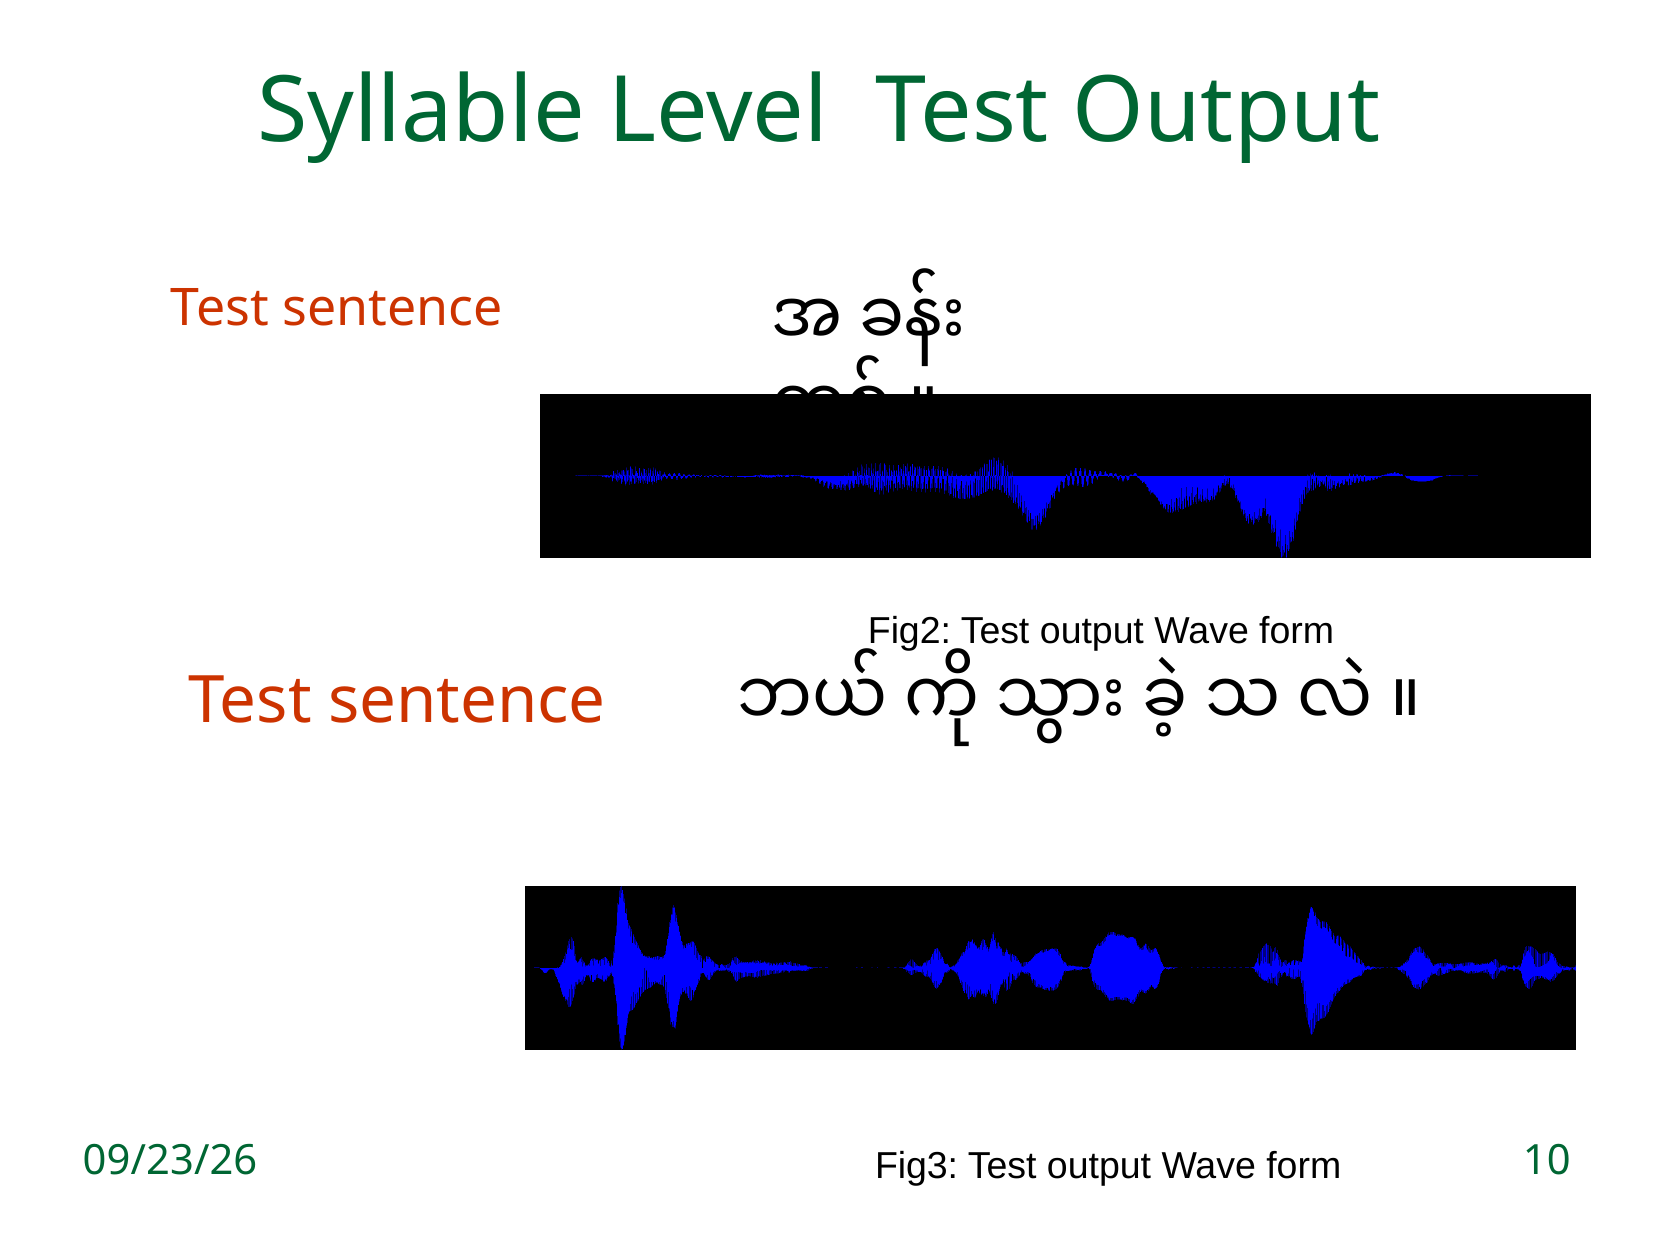

# Syllable Level Test Output
အ ခန်း တစ် ။
Test sentence
Fig2: Test output Wave form
ဘယ် ကို သွား ခဲ့ သ လဲ ။
Test sentence
Fig3: Test output Wave form
10